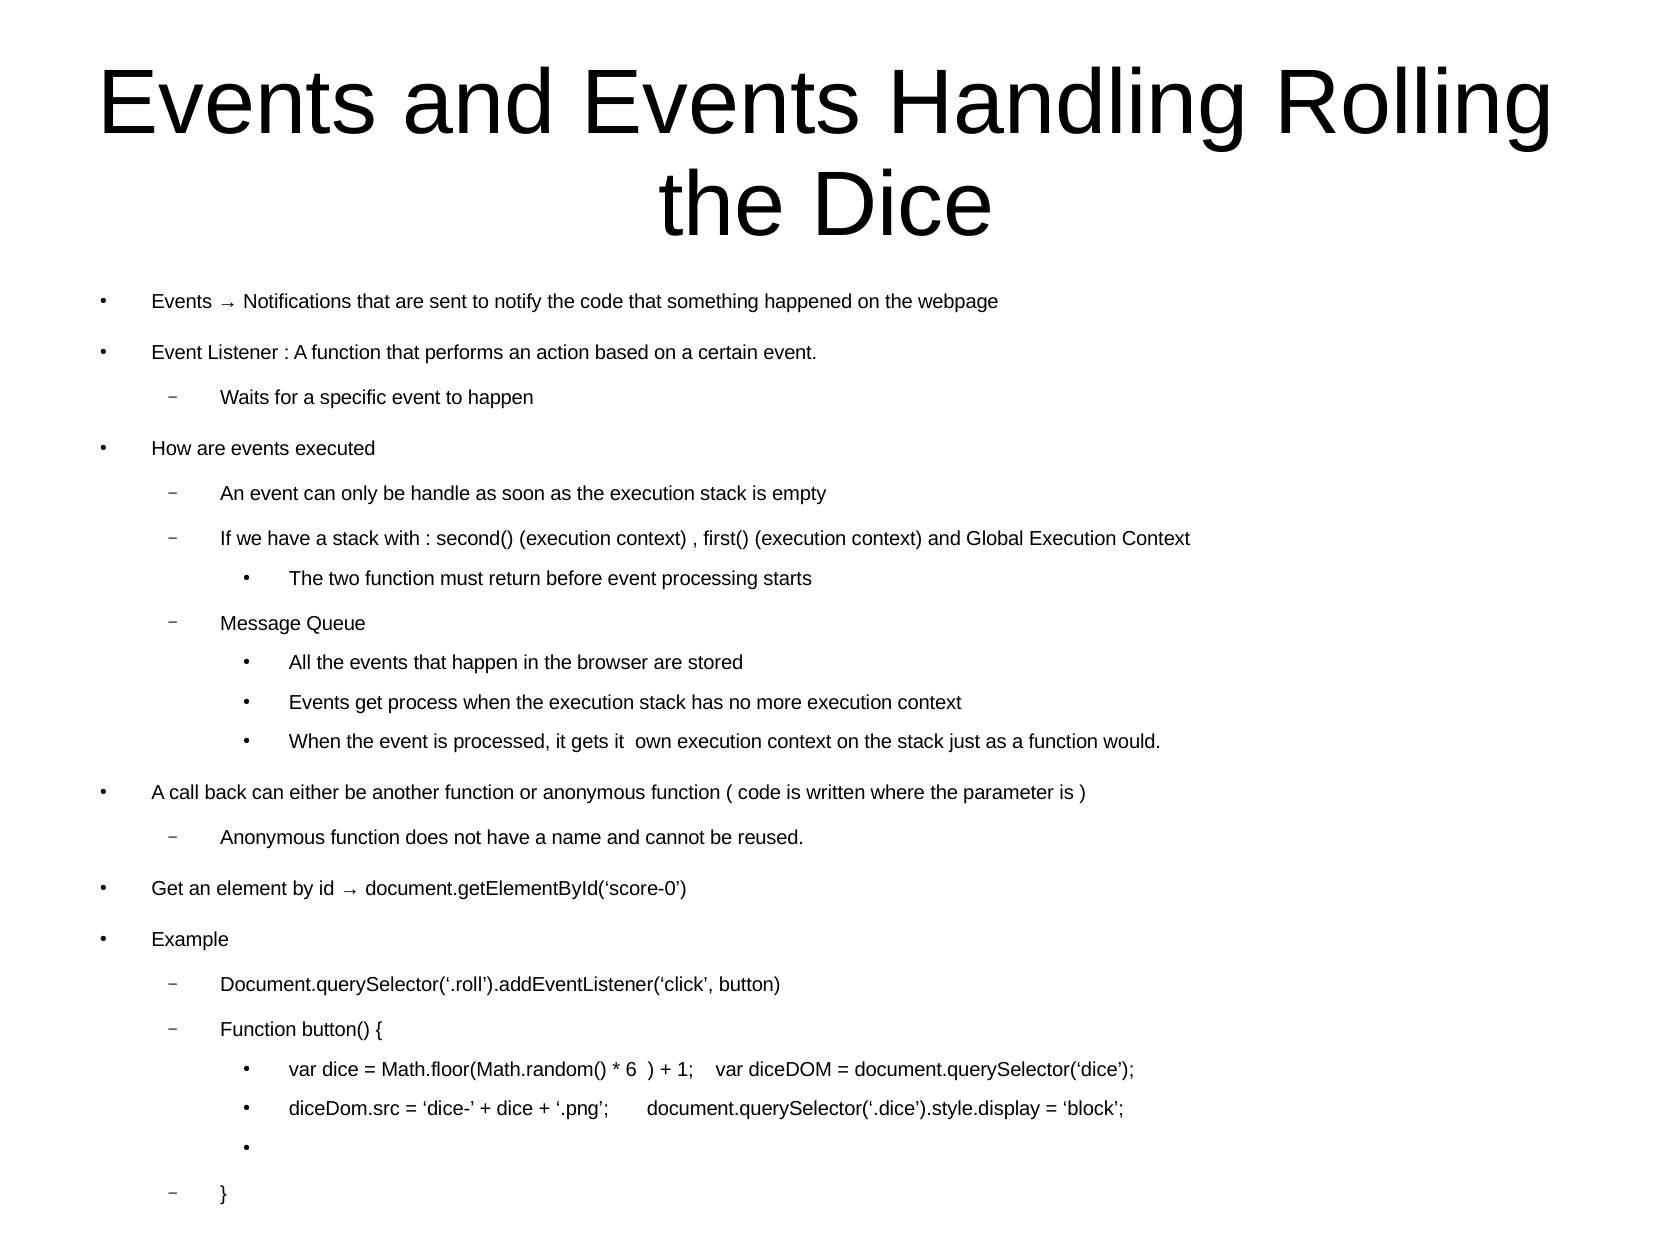

# Events and Events Handling Rolling the Dice
Events → Notifications that are sent to notify the code that something happened on the webpage
Event Listener : A function that performs an action based on a certain event.
Waits for a specific event to happen
How are events executed
An event can only be handle as soon as the execution stack is empty
If we have a stack with : second() (execution context) , first() (execution context) and Global Execution Context
The two function must return before event processing starts
Message Queue
All the events that happen in the browser are stored
Events get process when the execution stack has no more execution context
When the event is processed, it gets it own execution context on the stack just as a function would.
A call back can either be another function or anonymous function ( code is written where the parameter is )
Anonymous function does not have a name and cannot be reused.
Get an element by id → document.getElementById(‘score-0’)
Example
Document.querySelector(‘.roll’).addEventListener(‘click’, button)
Function button() {
var dice = Math.floor(Math.random() * 6 ) + 1; var diceDOM = document.querySelector(‘dice’);
diceDom.src = ‘dice-’ + dice + ‘.png’; 	document.querySelector(‘.dice’).style.display = ‘block’;
}